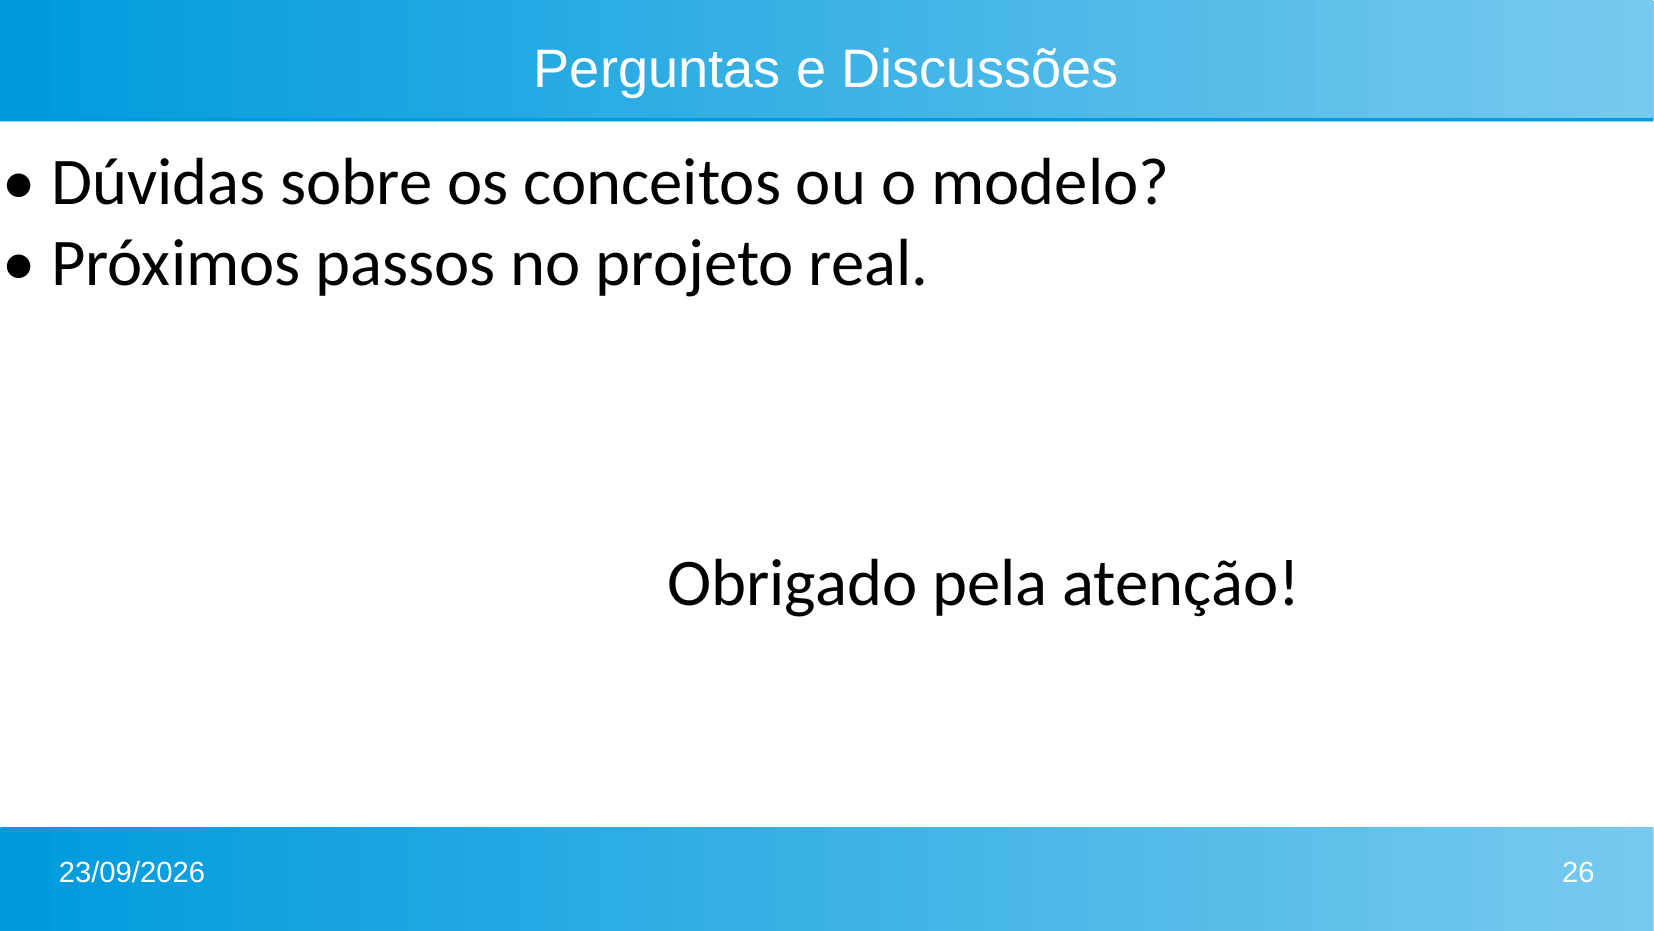

# Perguntas e Discussões
• Dúvidas sobre os conceitos ou o modelo?
• Próximos passos no projeto real.
									Obrigado pela atenção!
26